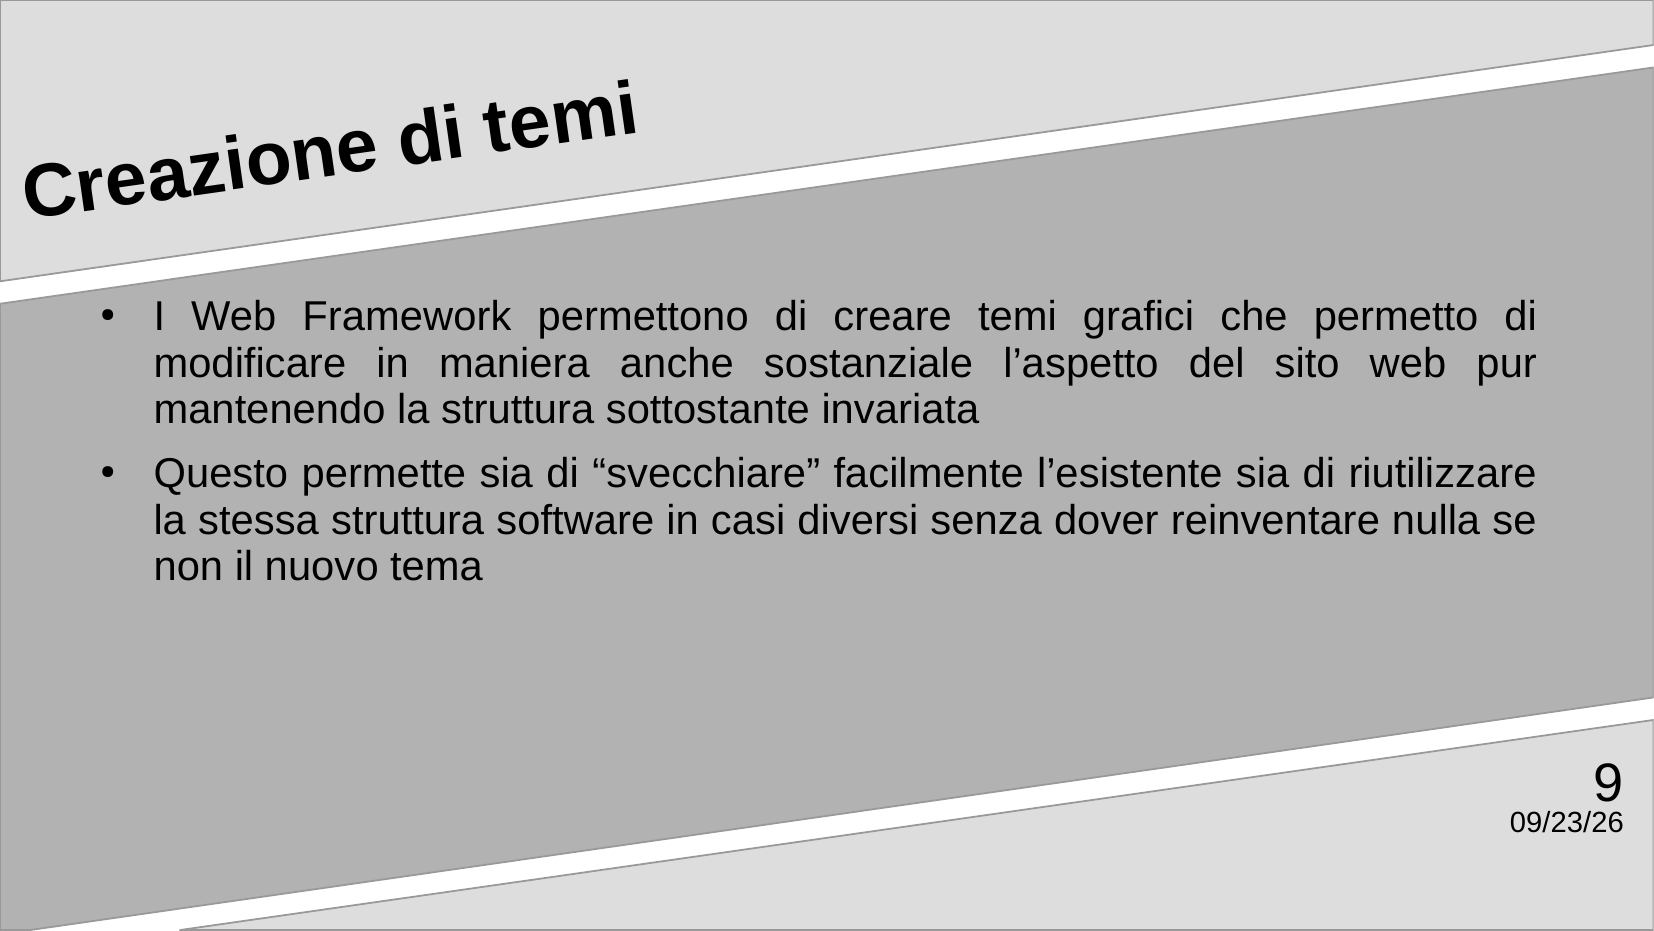

# Creazione di temi
I Web Framework permettono di creare temi grafici che permetto di modificare in maniera anche sostanziale l’aspetto del sito web pur mantenendo la struttura sottostante invariata
Questo permette sia di “svecchiare” facilmente l’esistente sia di riutilizzare la stessa struttura software in casi diversi senza dover reinventare nulla se non il nuovo tema
9